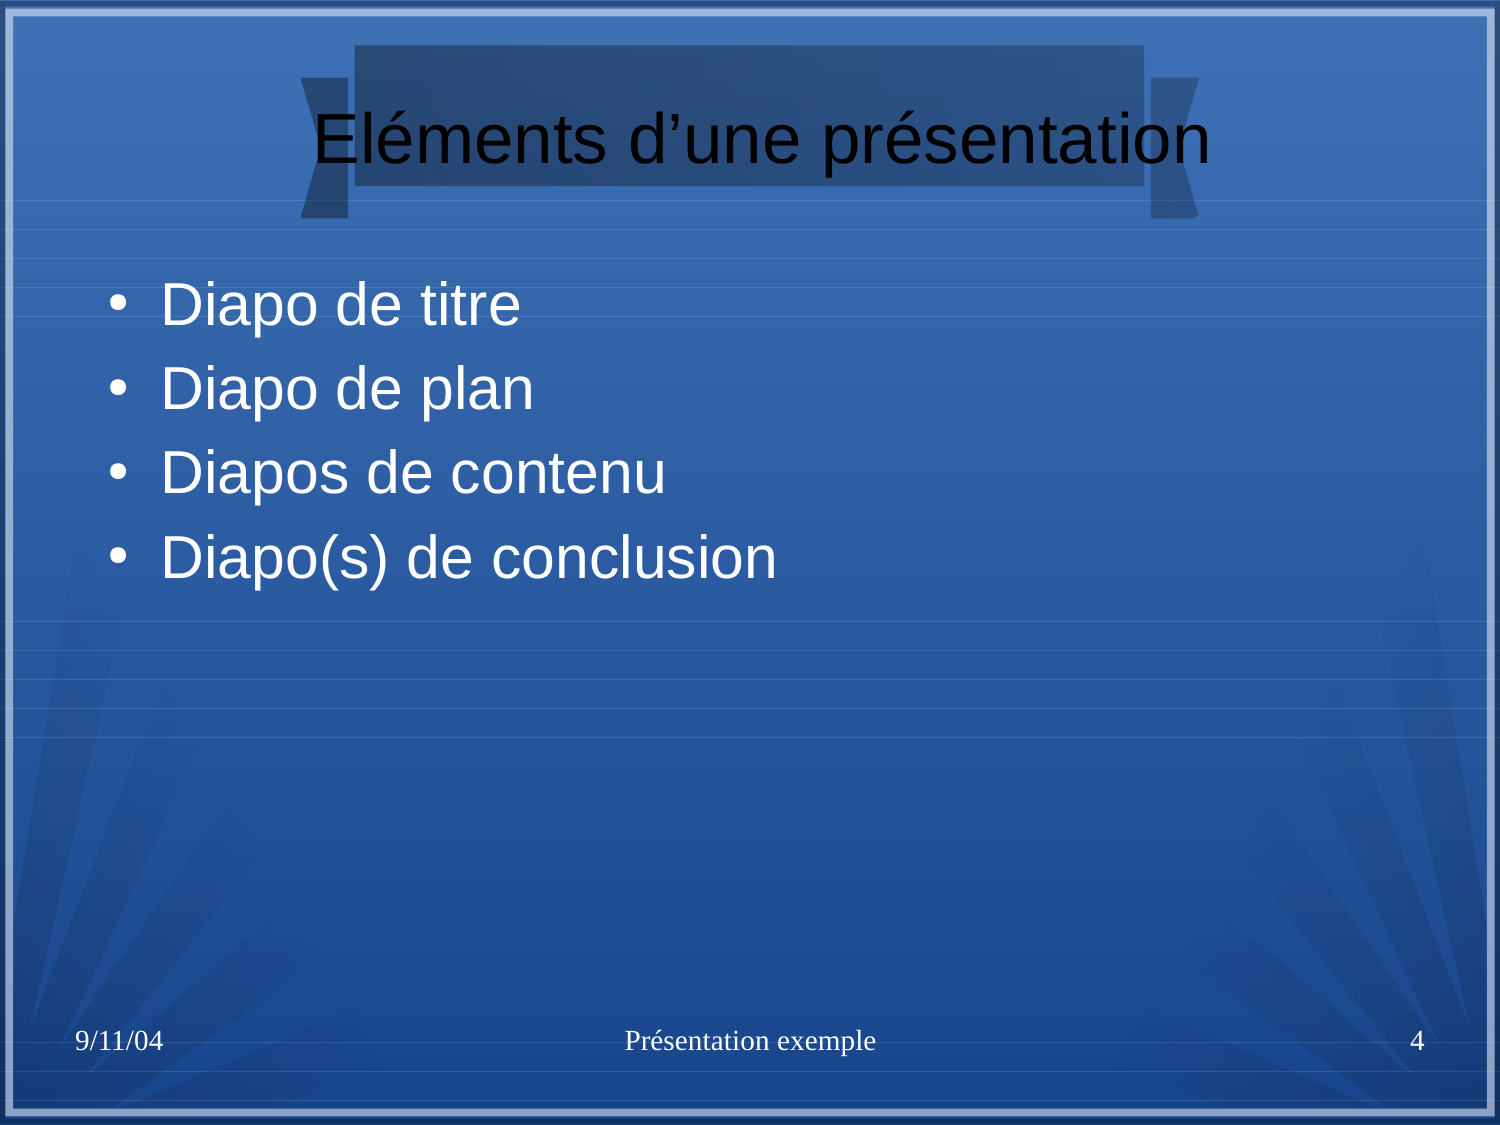

# Eléments d’une présentation
Diapo de titre
Diapo de plan
Diapos de contenu
Diapo(s) de conclusion
9/11/04
Présentation exemple
4